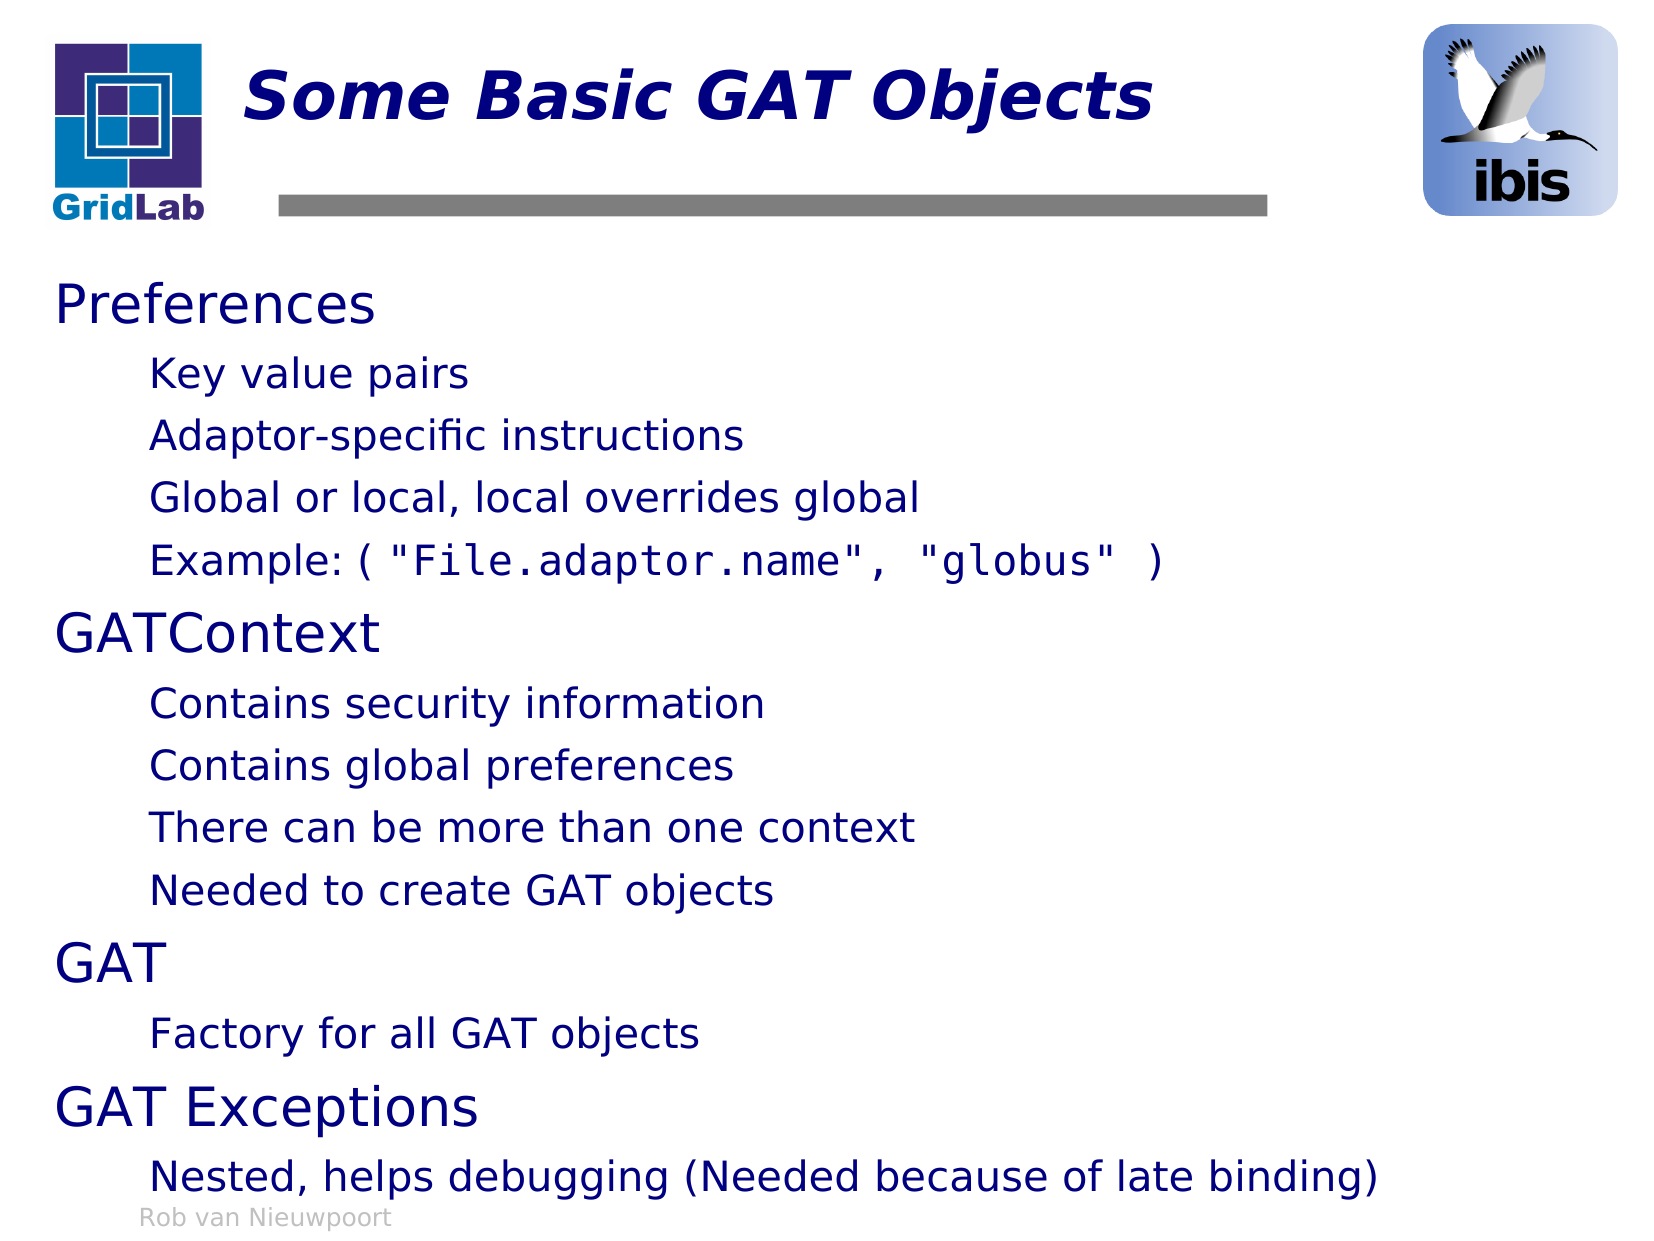

# Some Basic GAT Objects
Preferences
Key value pairs
Adaptor-specific instructions
Global or local, local overrides global
Example: ( "File.adaptor.name", "globus" )
GATContext
Contains security information
Contains global preferences
There can be more than one context
Needed to create GAT objects
GAT
Factory for all GAT objects
GAT Exceptions
Nested, helps debugging (Needed because of late binding)